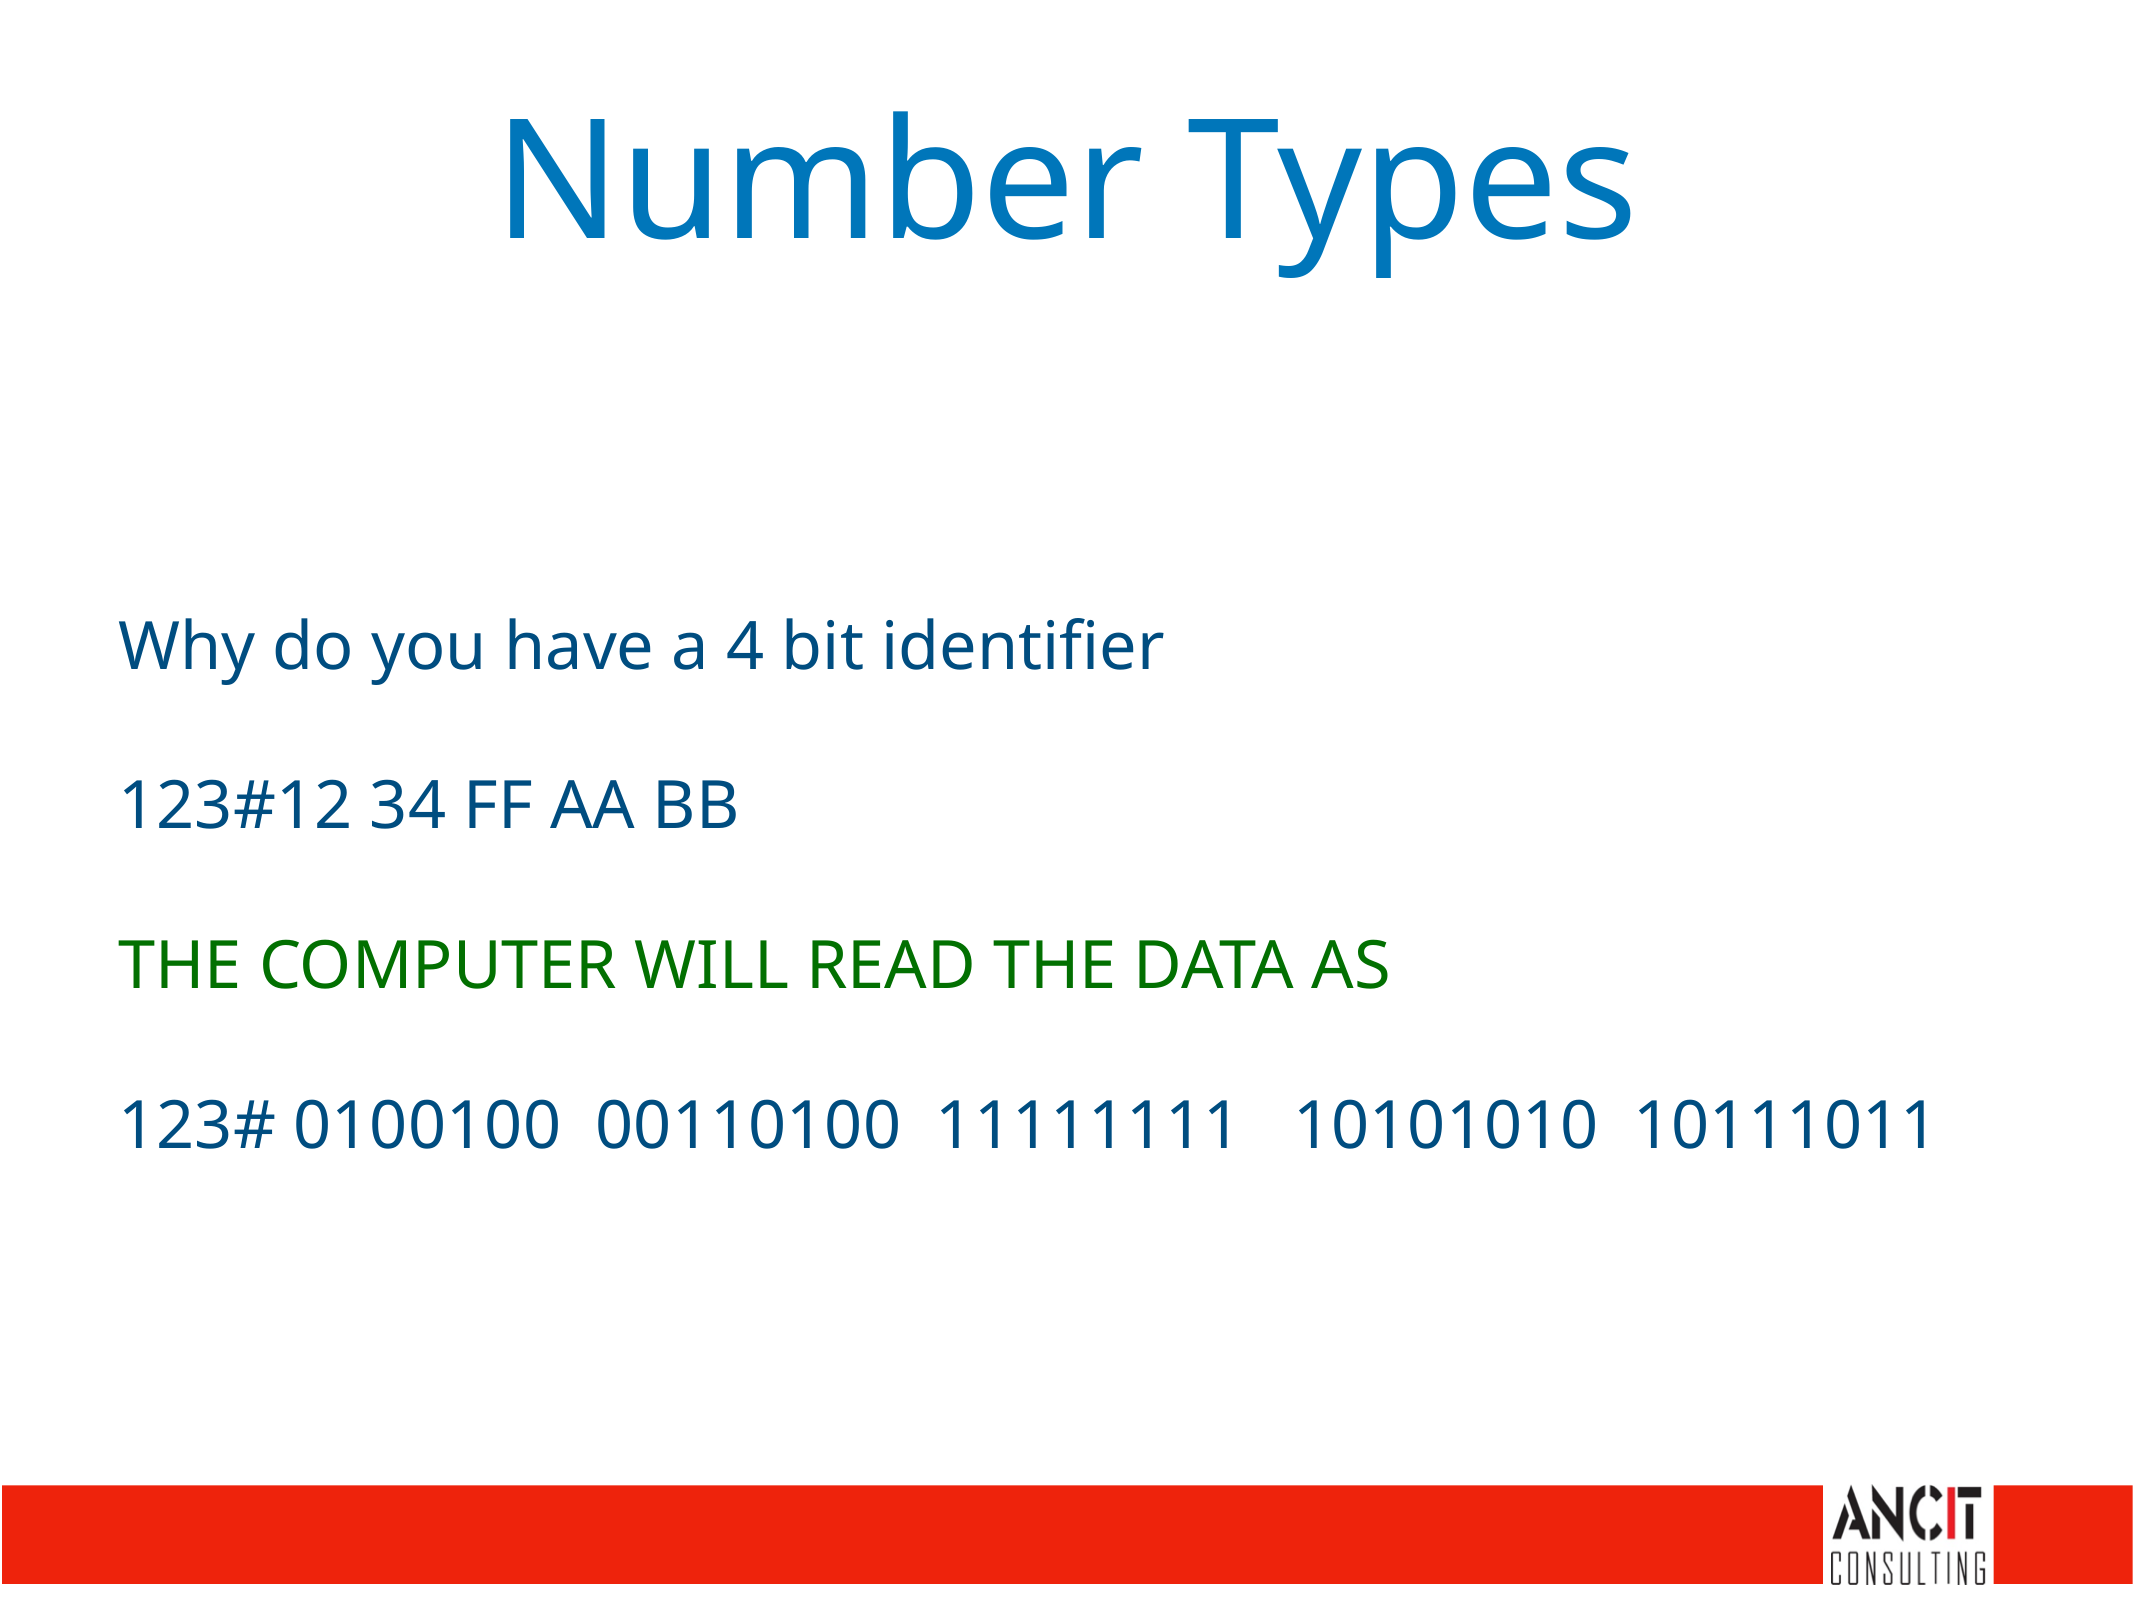

# Number Types
Why do you have a 4 bit identifier
123#12 34 FF AA BB
THE COMPUTER WILL READ THE DATA AS
123# 0100100 00110100 11111111 10101010 10111011